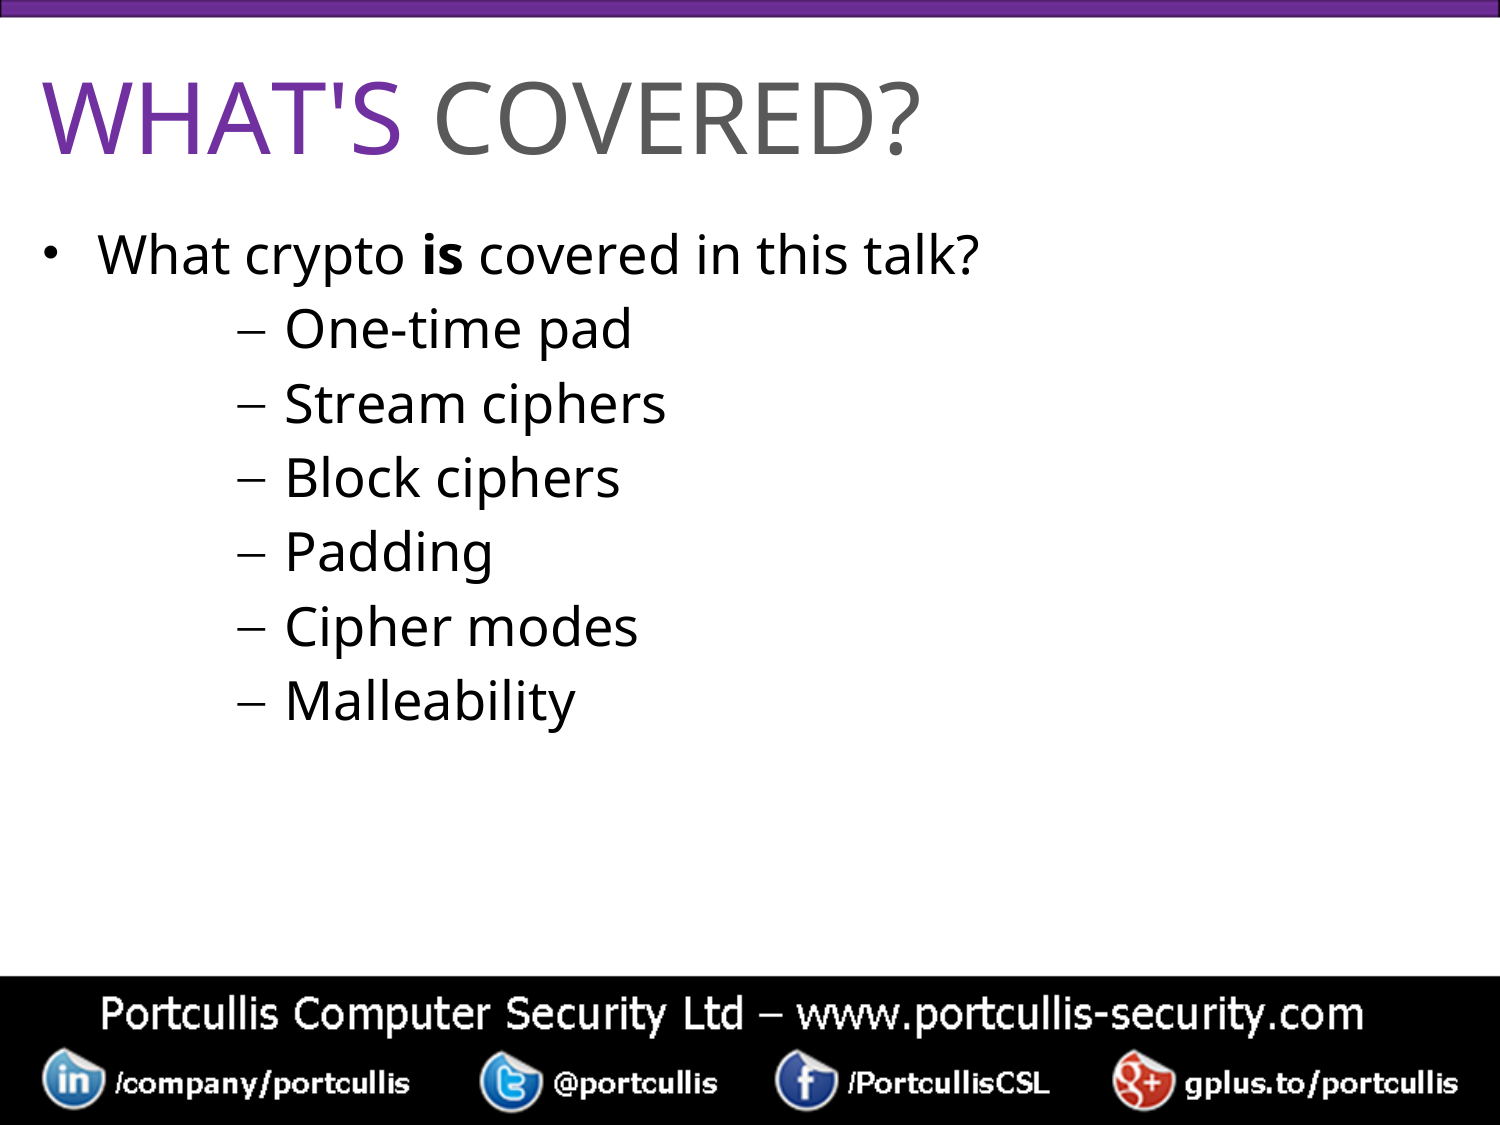

# WHAT'S COVERED?
What crypto is covered in this talk?
One-time pad
Stream ciphers
Block ciphers
Padding
Cipher modes
Malleability